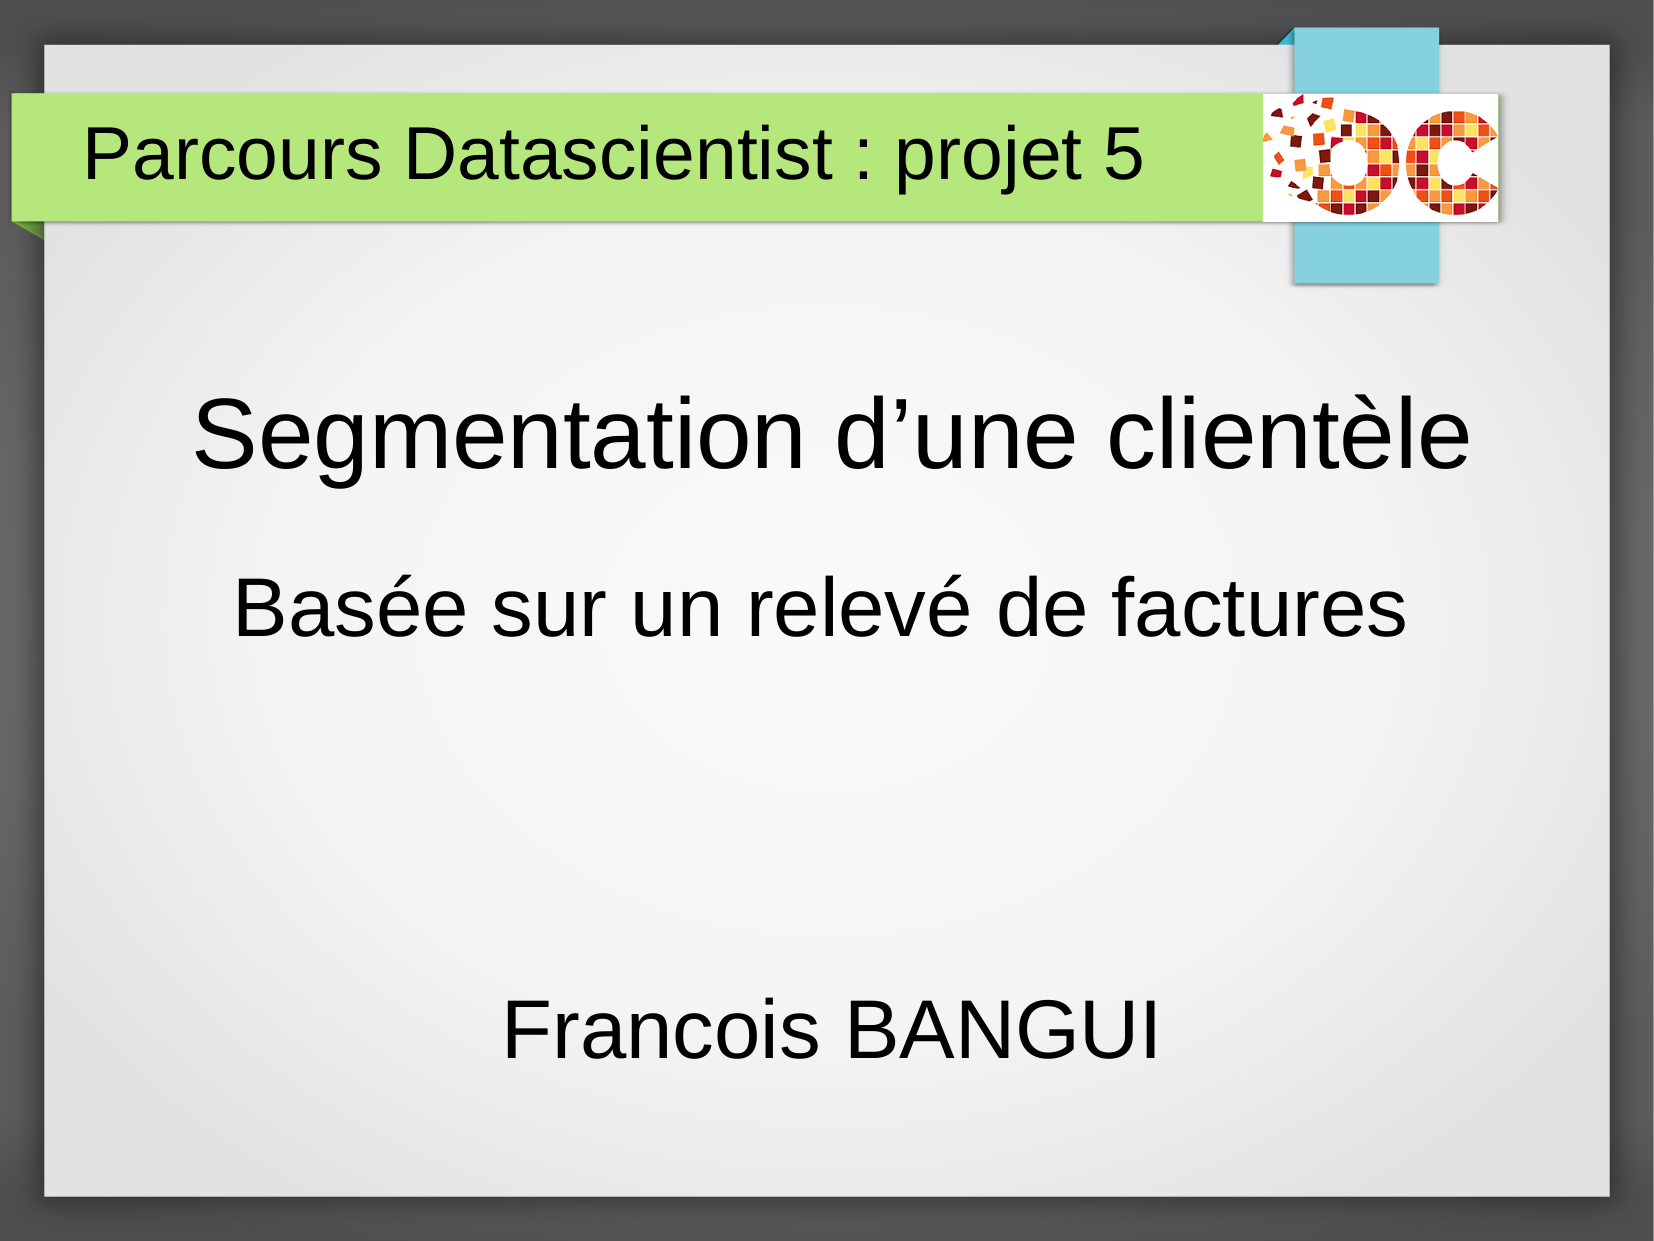

# Parcours Datascientist : projet 5
Segmentation d’une clientèle
Basée sur un relevé de factures
Francois BANGUI